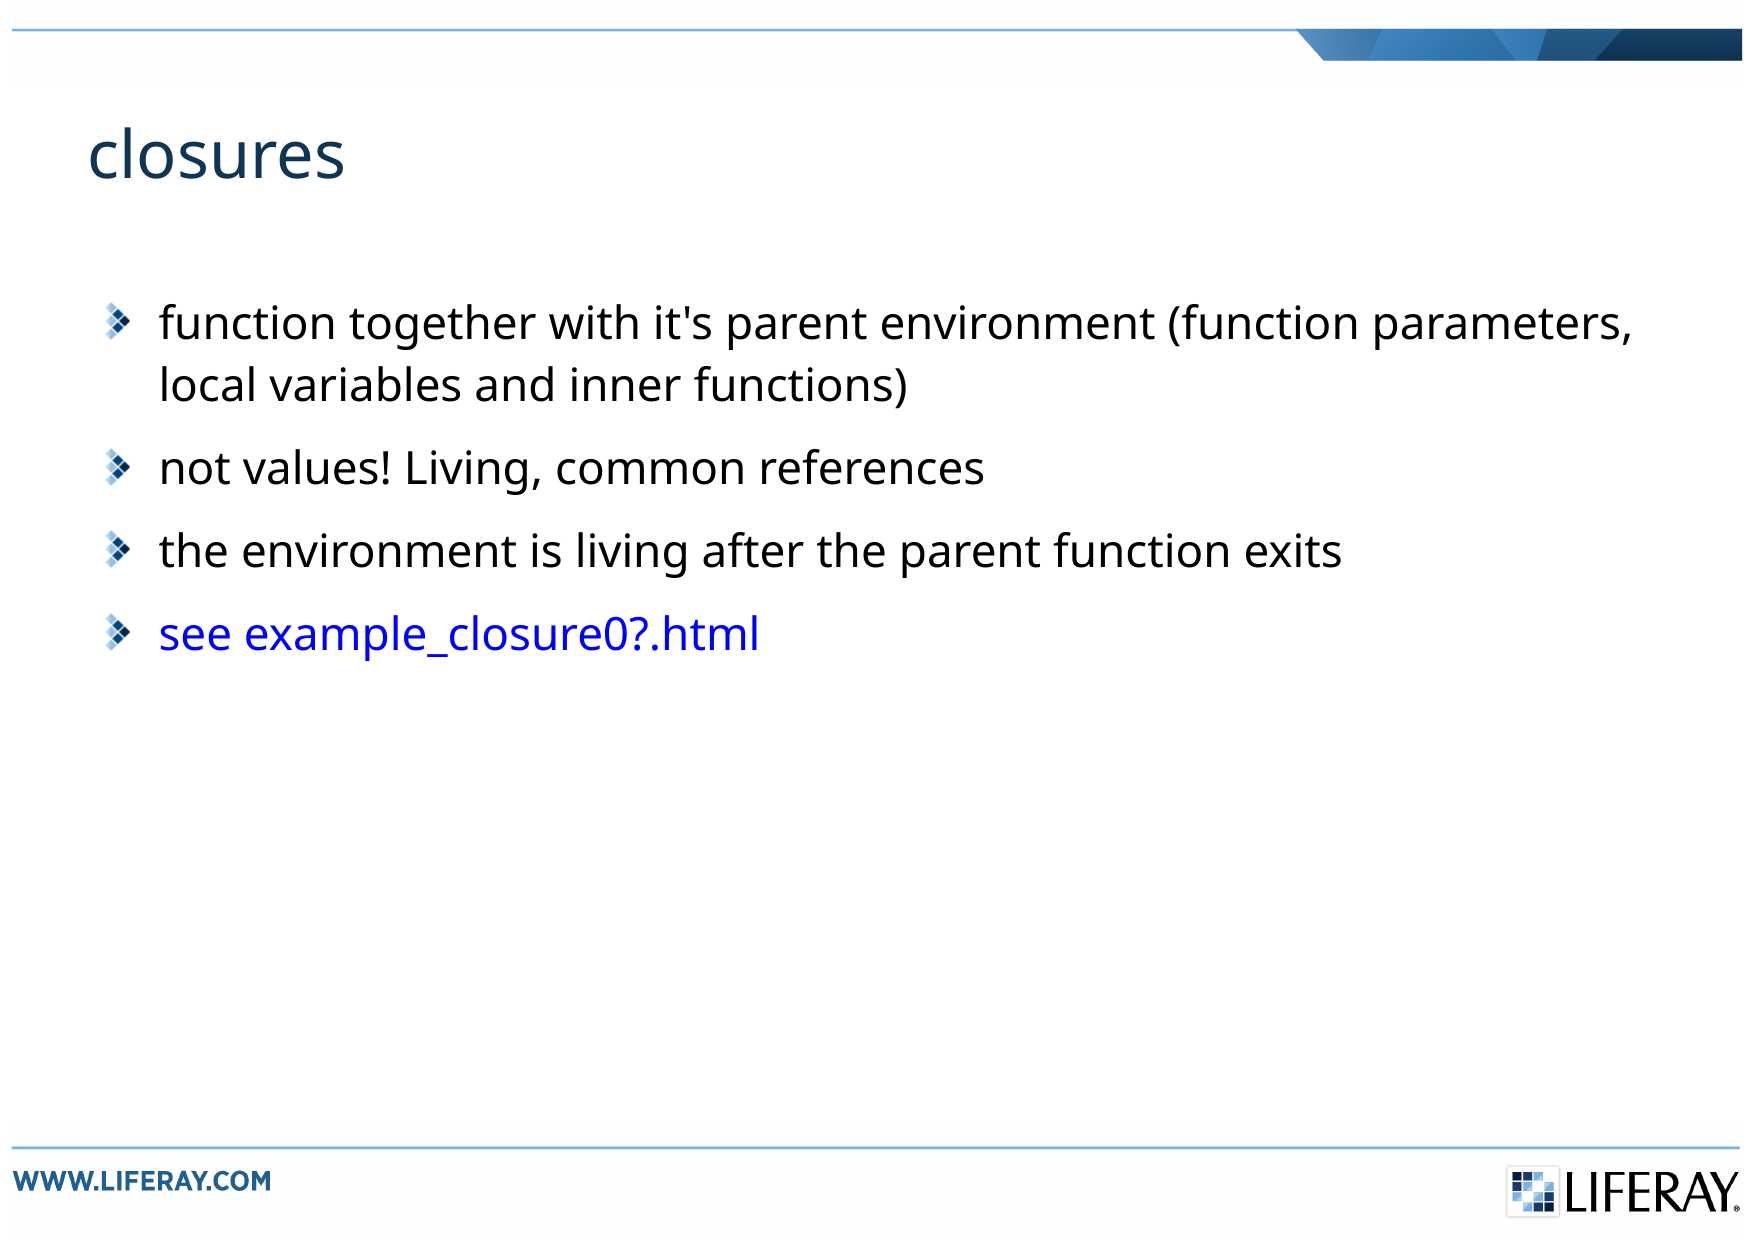

# closures
function together with it's parent environment (function parameters, local variables and inner functions)
not values! Living, common references
the environment is living after the parent function exits
see example_closure0?.html